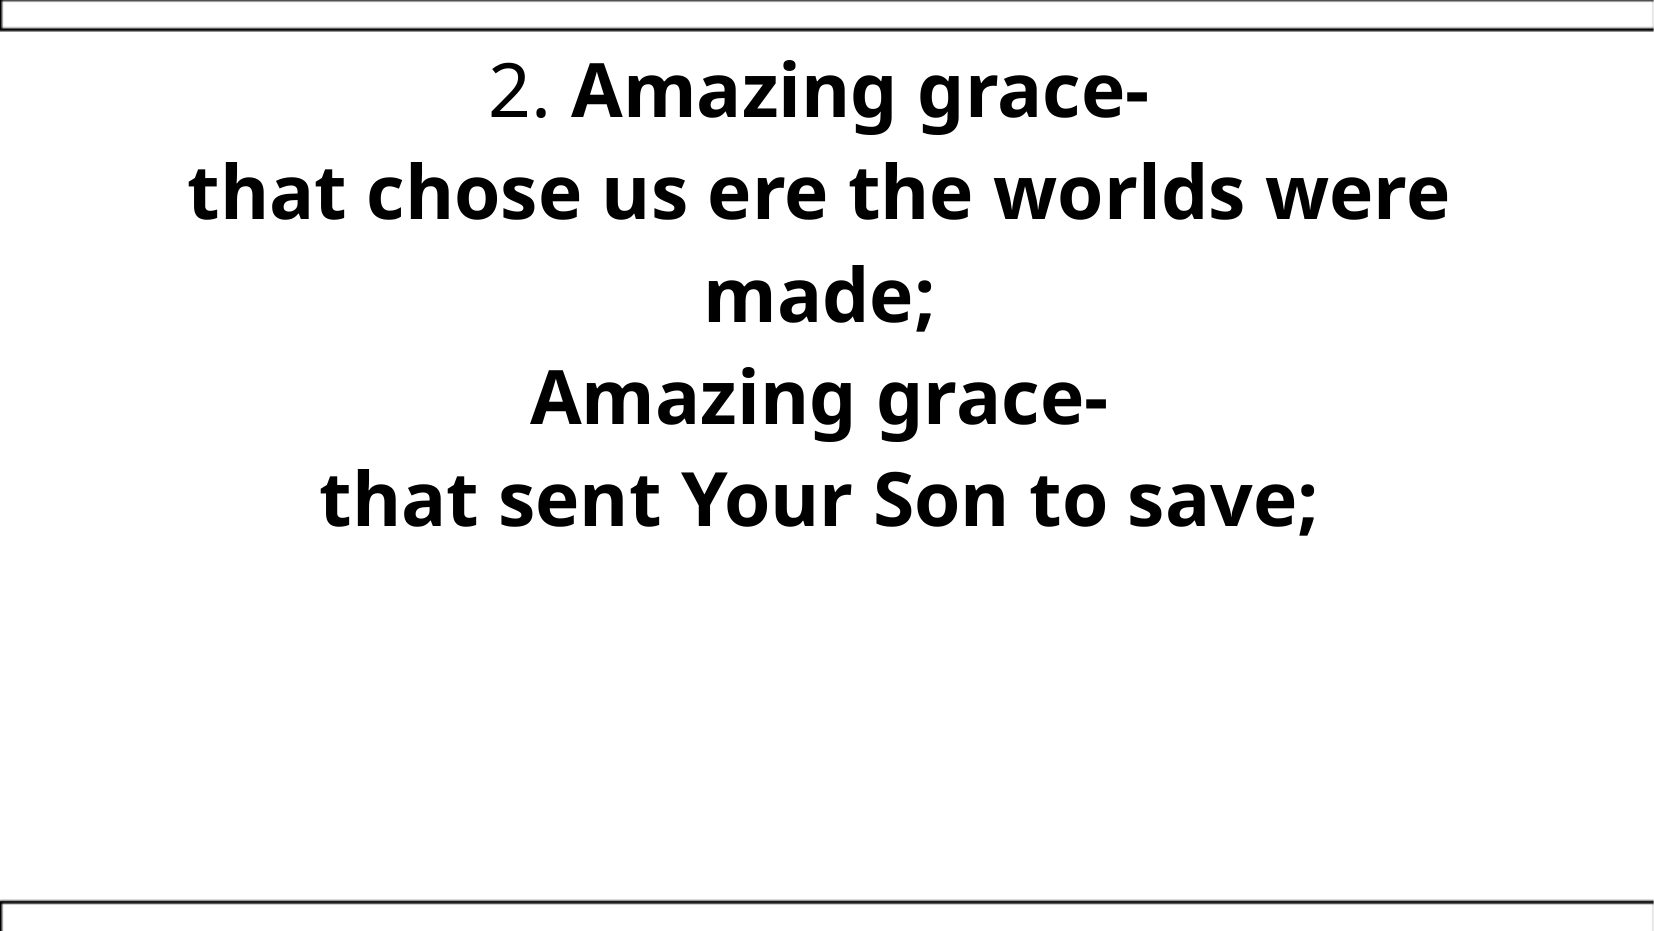

2. Amazing grace-
that chose us ere the worlds were made;
Amazing grace-
that sent Your Son to save;